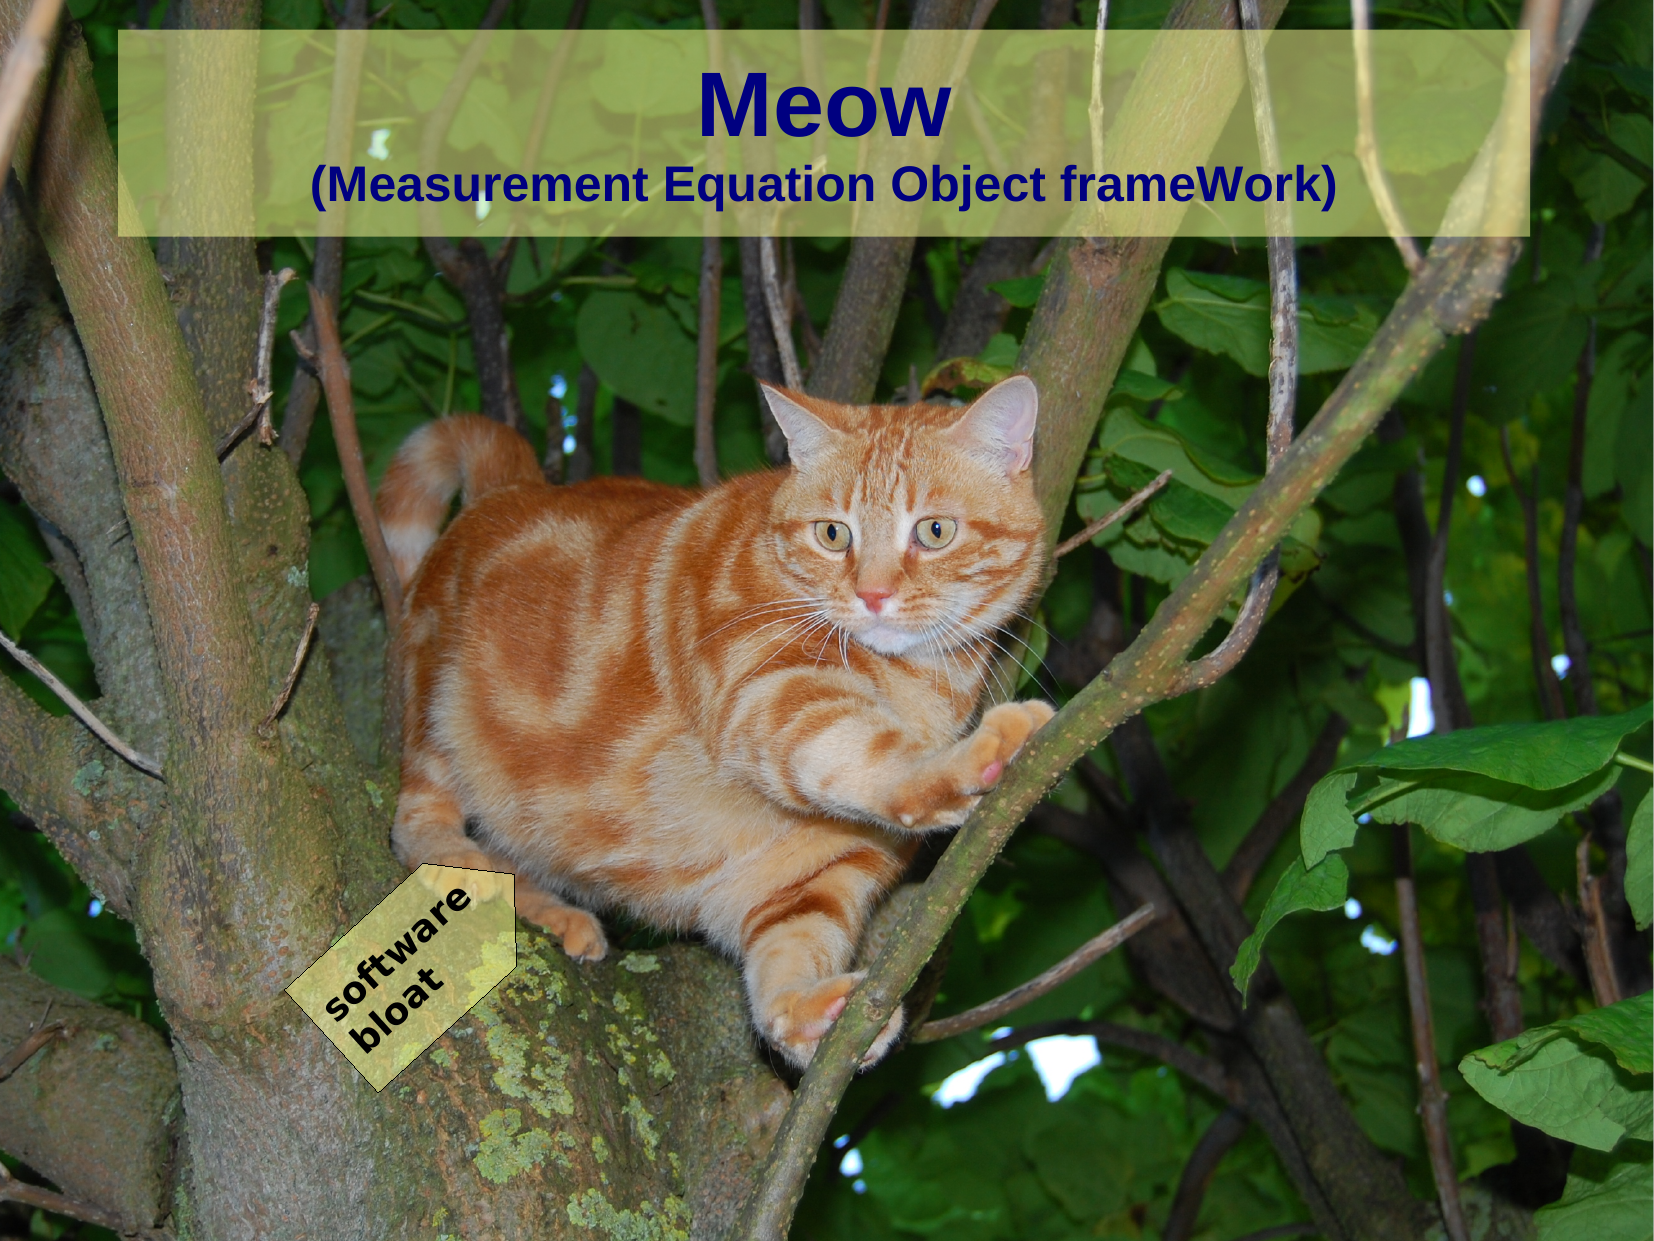

Day 1: MeqTree & M.E. Flyover
70
# Meow (Measurement Equation Object frameWork)
software
bloat